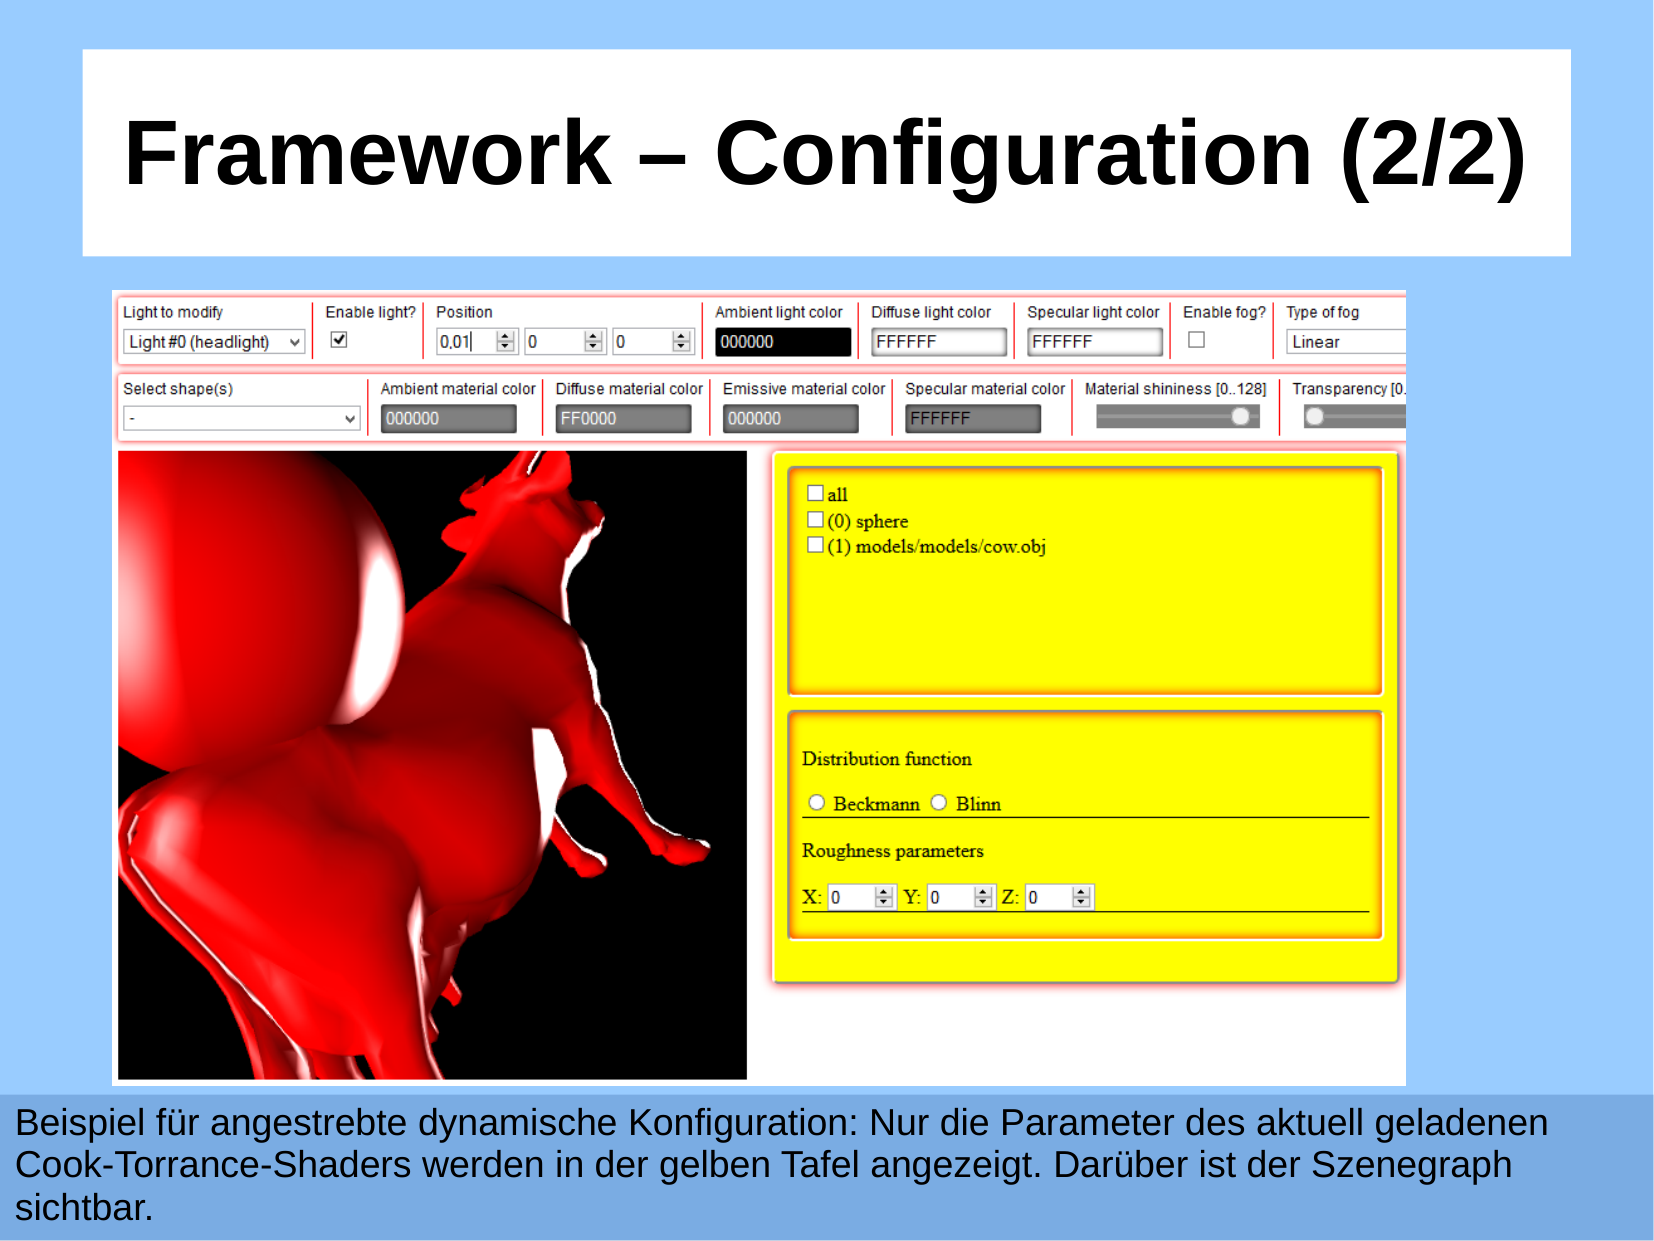

# Framework – Configuration (2/2)
Beispiel für angestrebte dynamische Konfiguration: Nur die Parameter des aktuell geladenen Cook-Torrance-Shaders werden in der gelben Tafel angezeigt. Darüber ist der Szenegraph sichtbar.